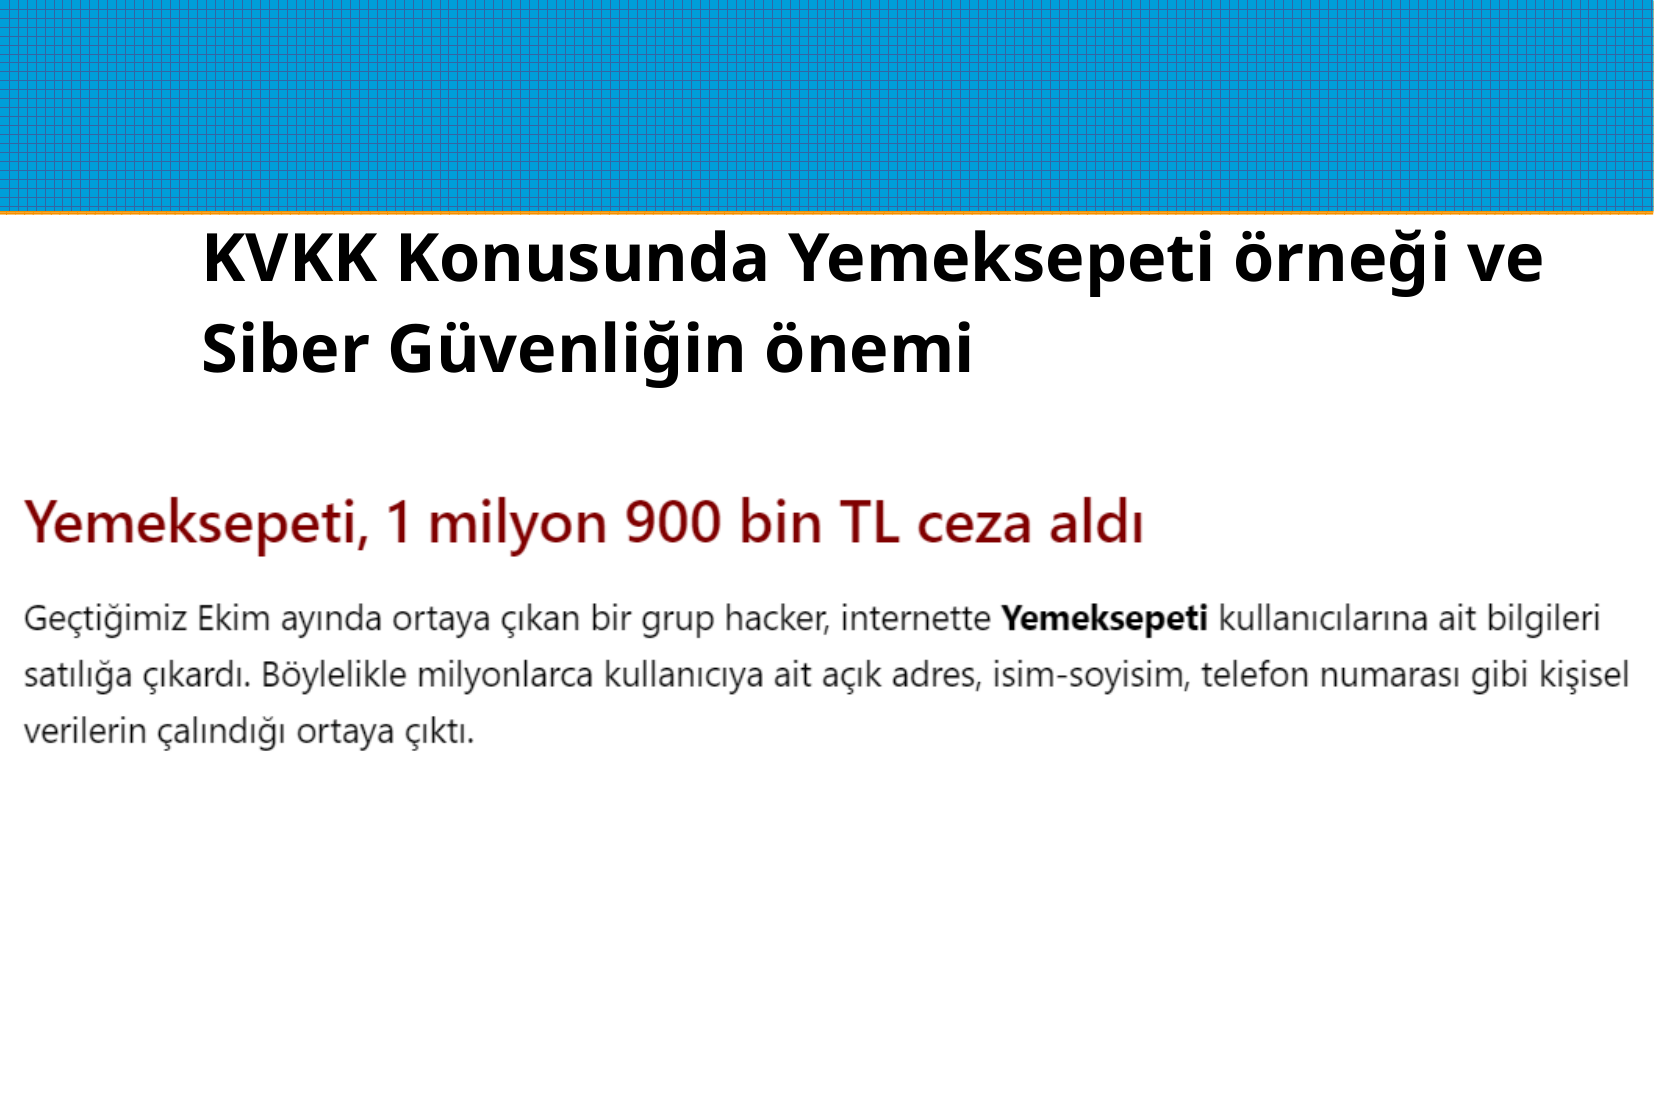

KVKK Konusunda Yemeksepeti örneği ve
Siber Güvenliğin önemi